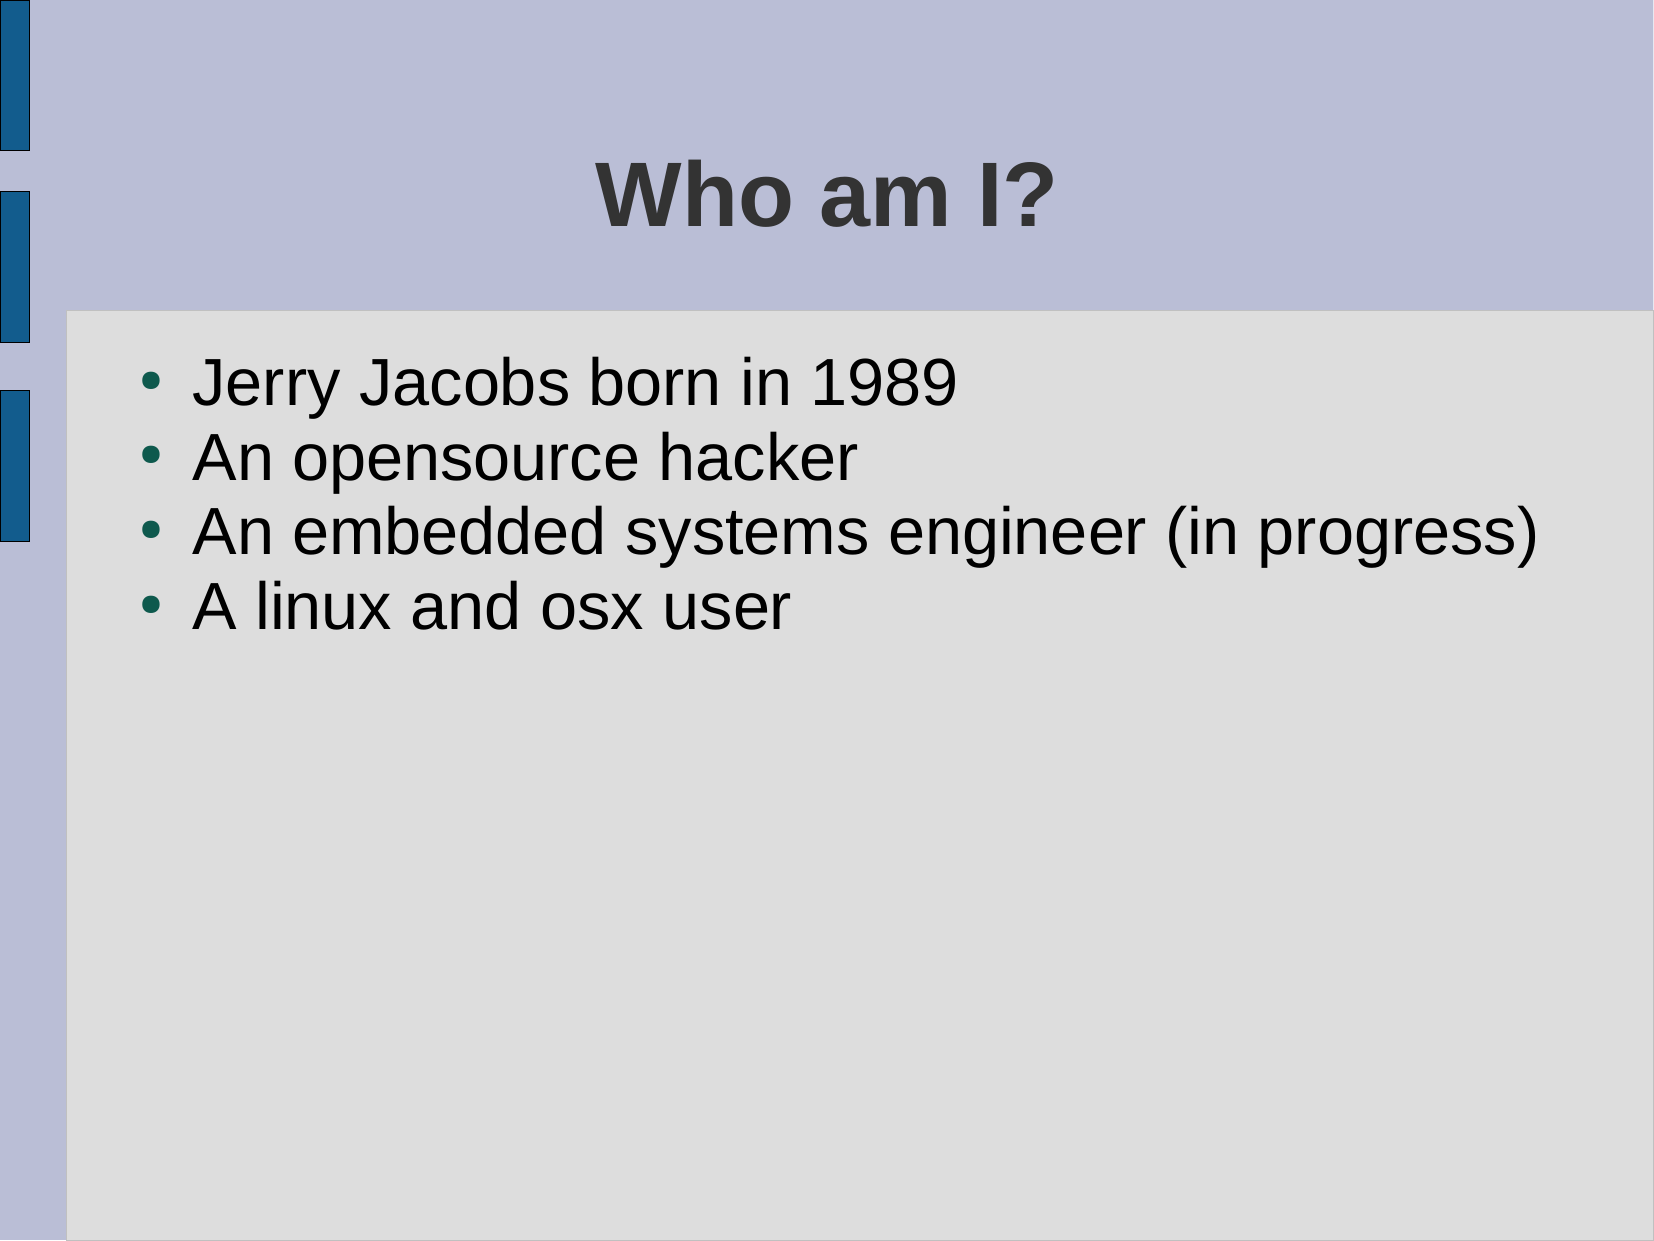

# Who am I?
Jerry Jacobs born in 1989
An opensource hacker
An embedded systems engineer (in progress)
A linux and osx user